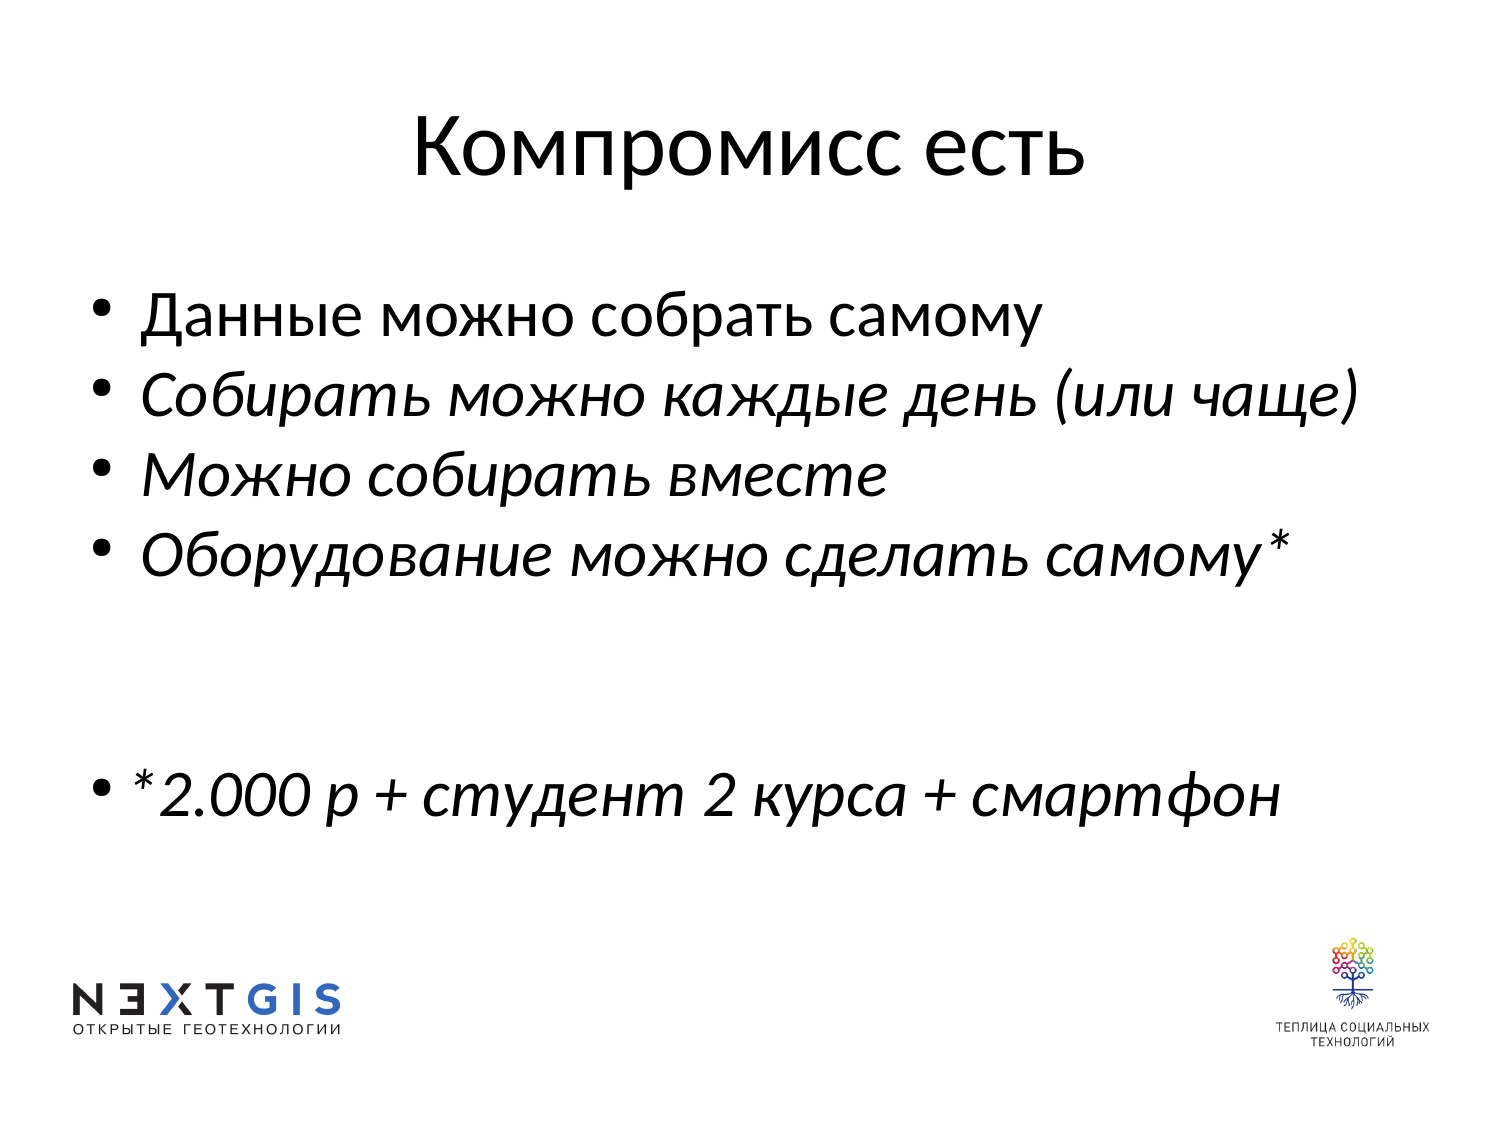

Компромисс есть
 Данные можно собрать самому
 Собирать можно каждые день (или чаще)
 Можно собирать вместе
 Оборудование можно сделать самому*
*2.000 р + студент 2 курса + смартфон